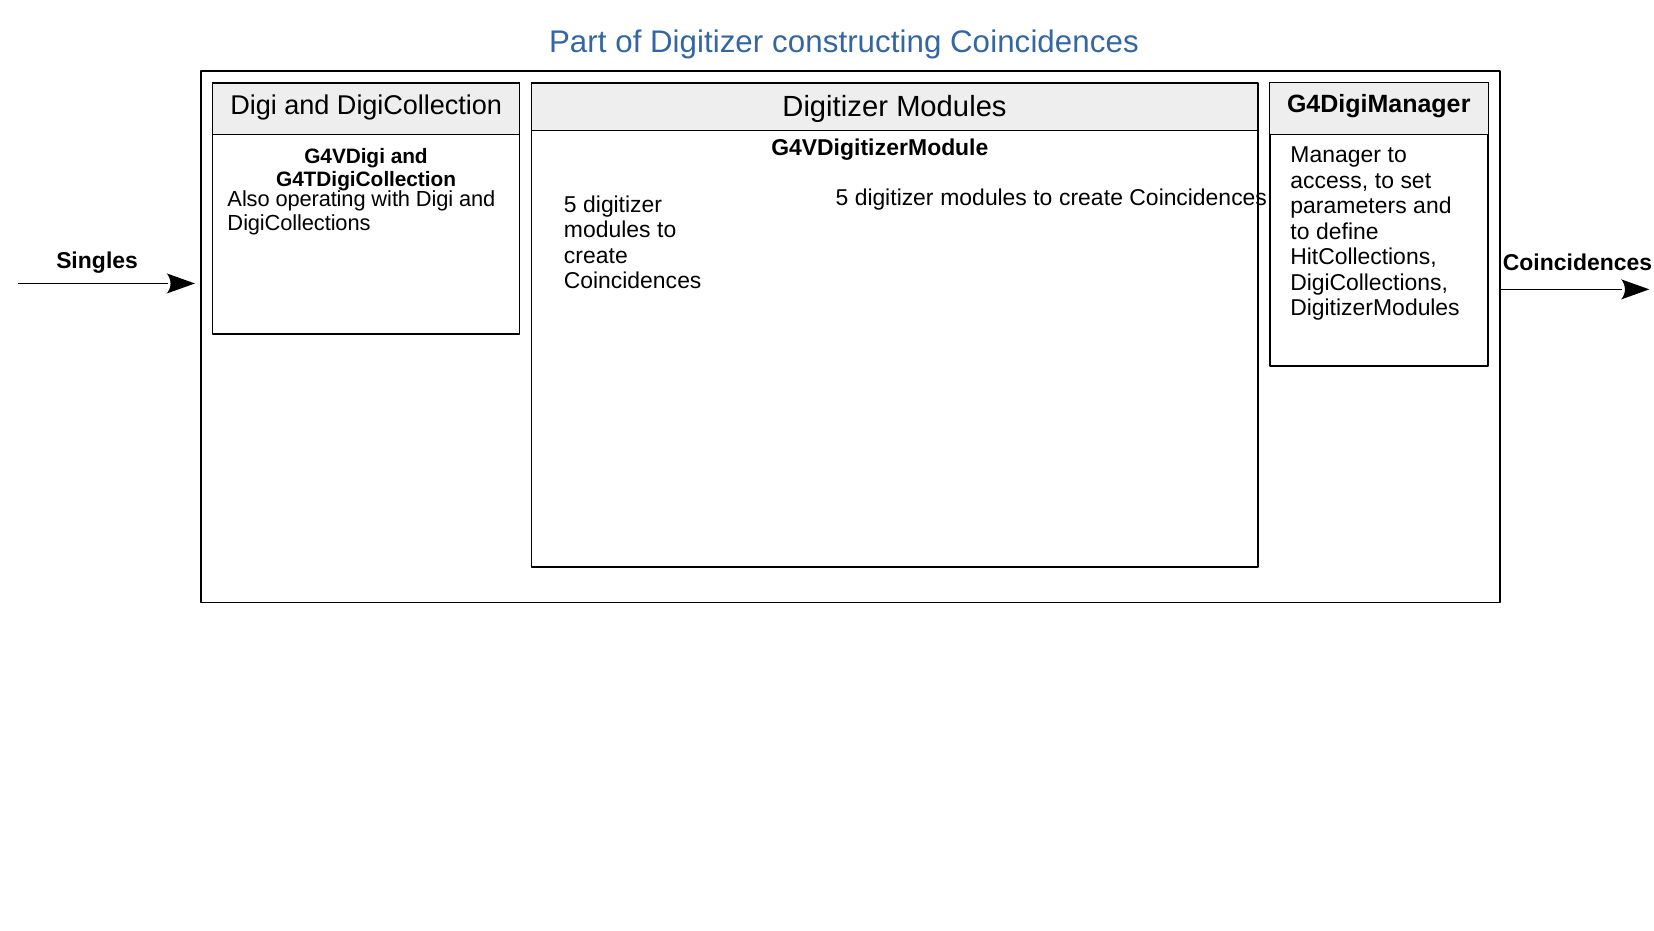

Part of Digitizer constructing Coincidences
Digi and DigiCollection
Digitizer Modules
G4DigiManager
G4VDigitizerModule
Manager to access, to set parameters and to define HitCollections, DigiCollections, DigitizerModules
G4VDigi and G4TDigiCollection
5 digitizer modules to create Coincidences
Also operating with Digi and DigiCollections
5 digitizer modules to create Coincidences
Singles
Coincidences
Last used module